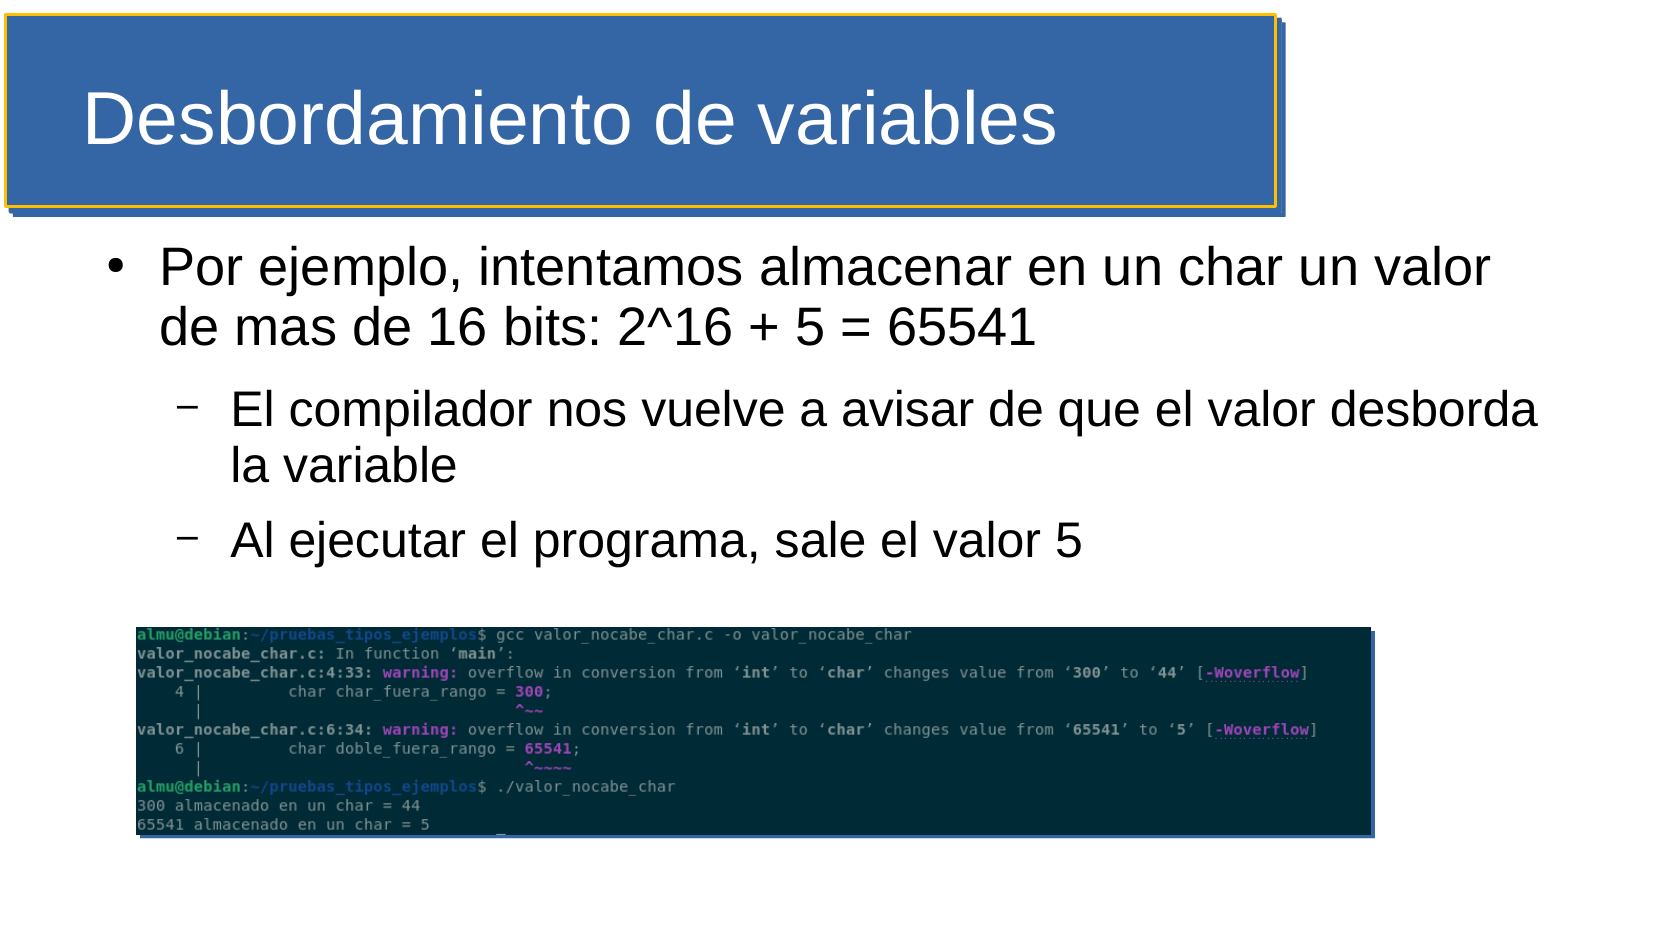

# Desbordamiento de variables
Por ejemplo, intentamos almacenar en un char un valor de mas de 16 bits: 2^16 + 5 = 65541
El compilador nos vuelve a avisar de que el valor desborda la variable
Al ejecutar el programa, sale el valor 5